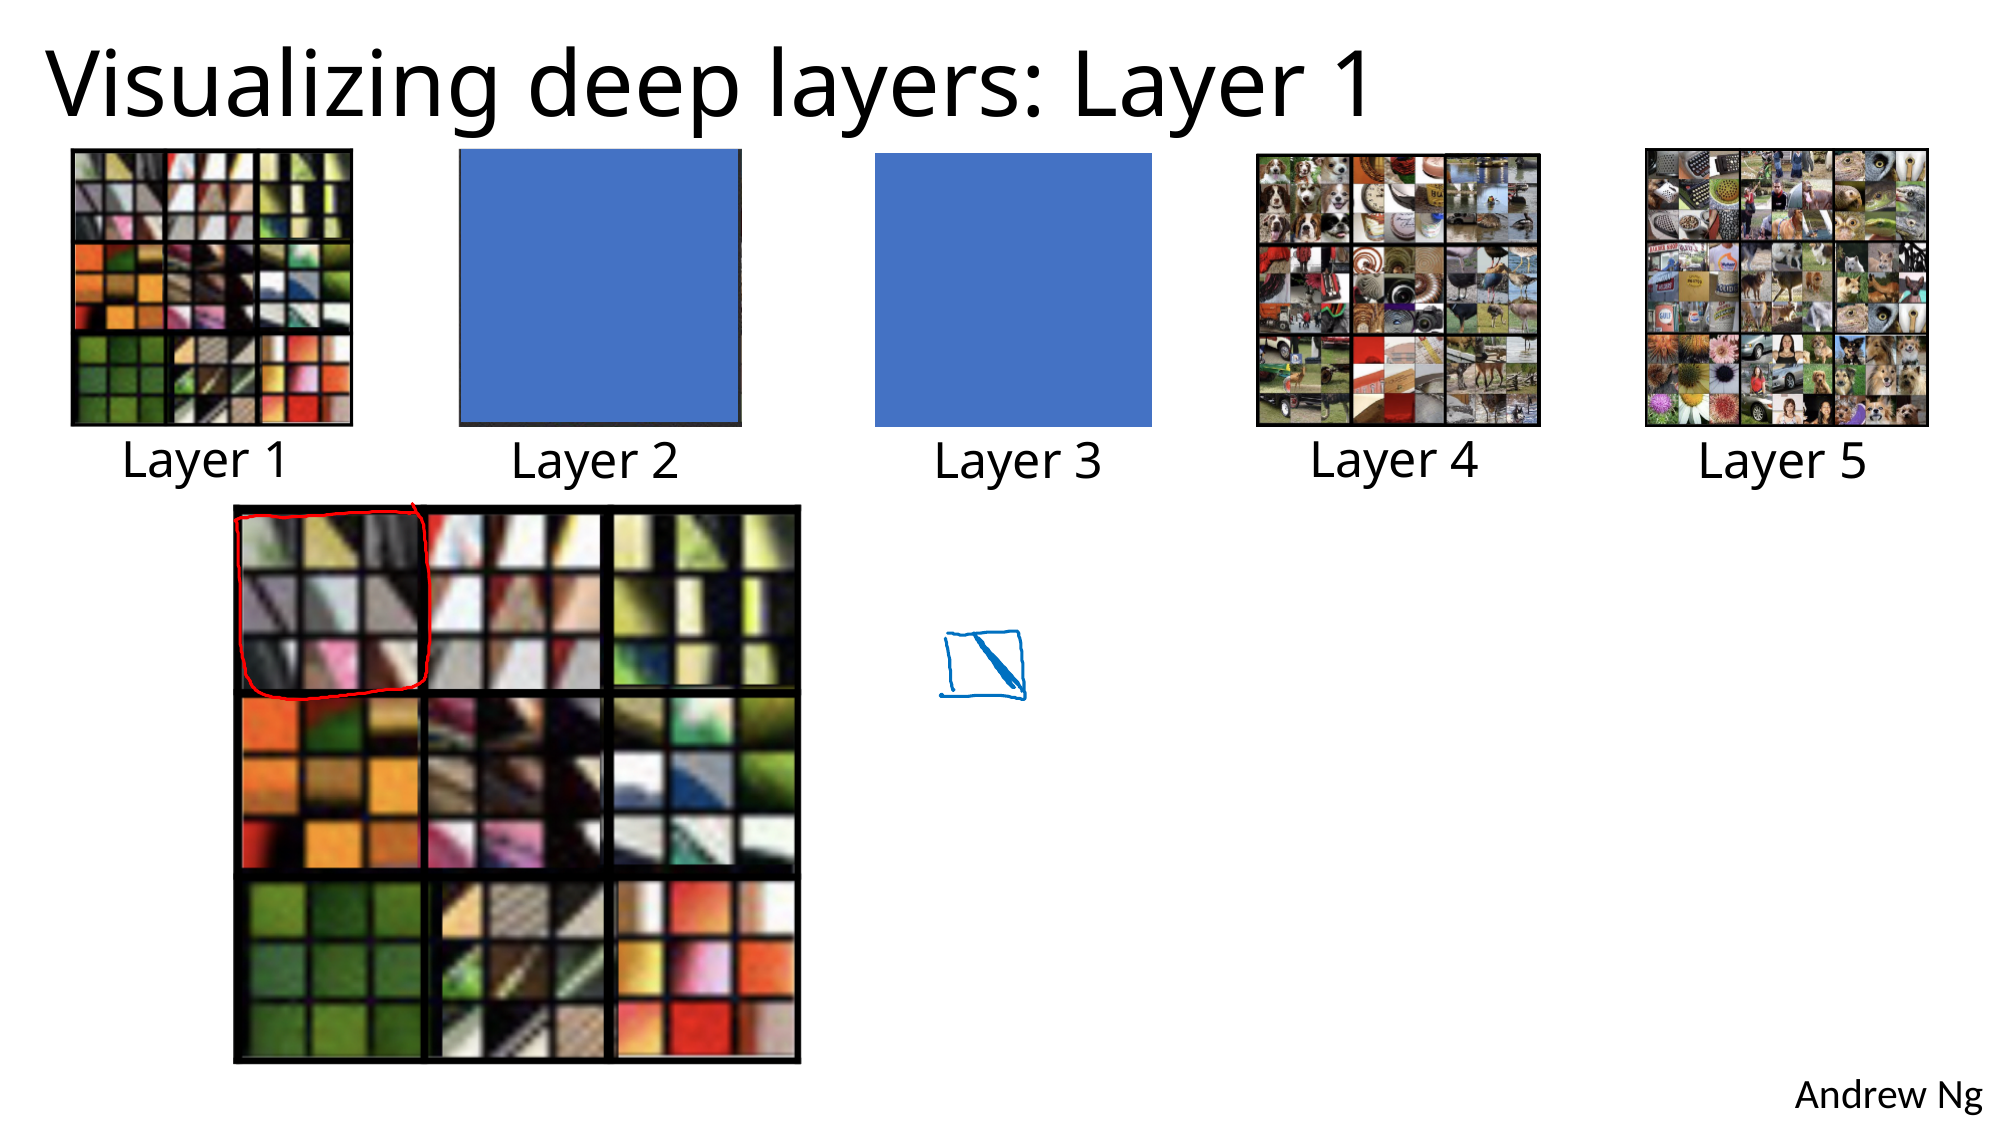

Visualizing deep layers: Layer 1
Layer 1
| | | |
| --- | --- | --- |
| | | |
| | | |
| | | |
| --- | --- | --- |
| | | |
| | | |
Layer 4
Layer 2
Layer 3
Layer 5